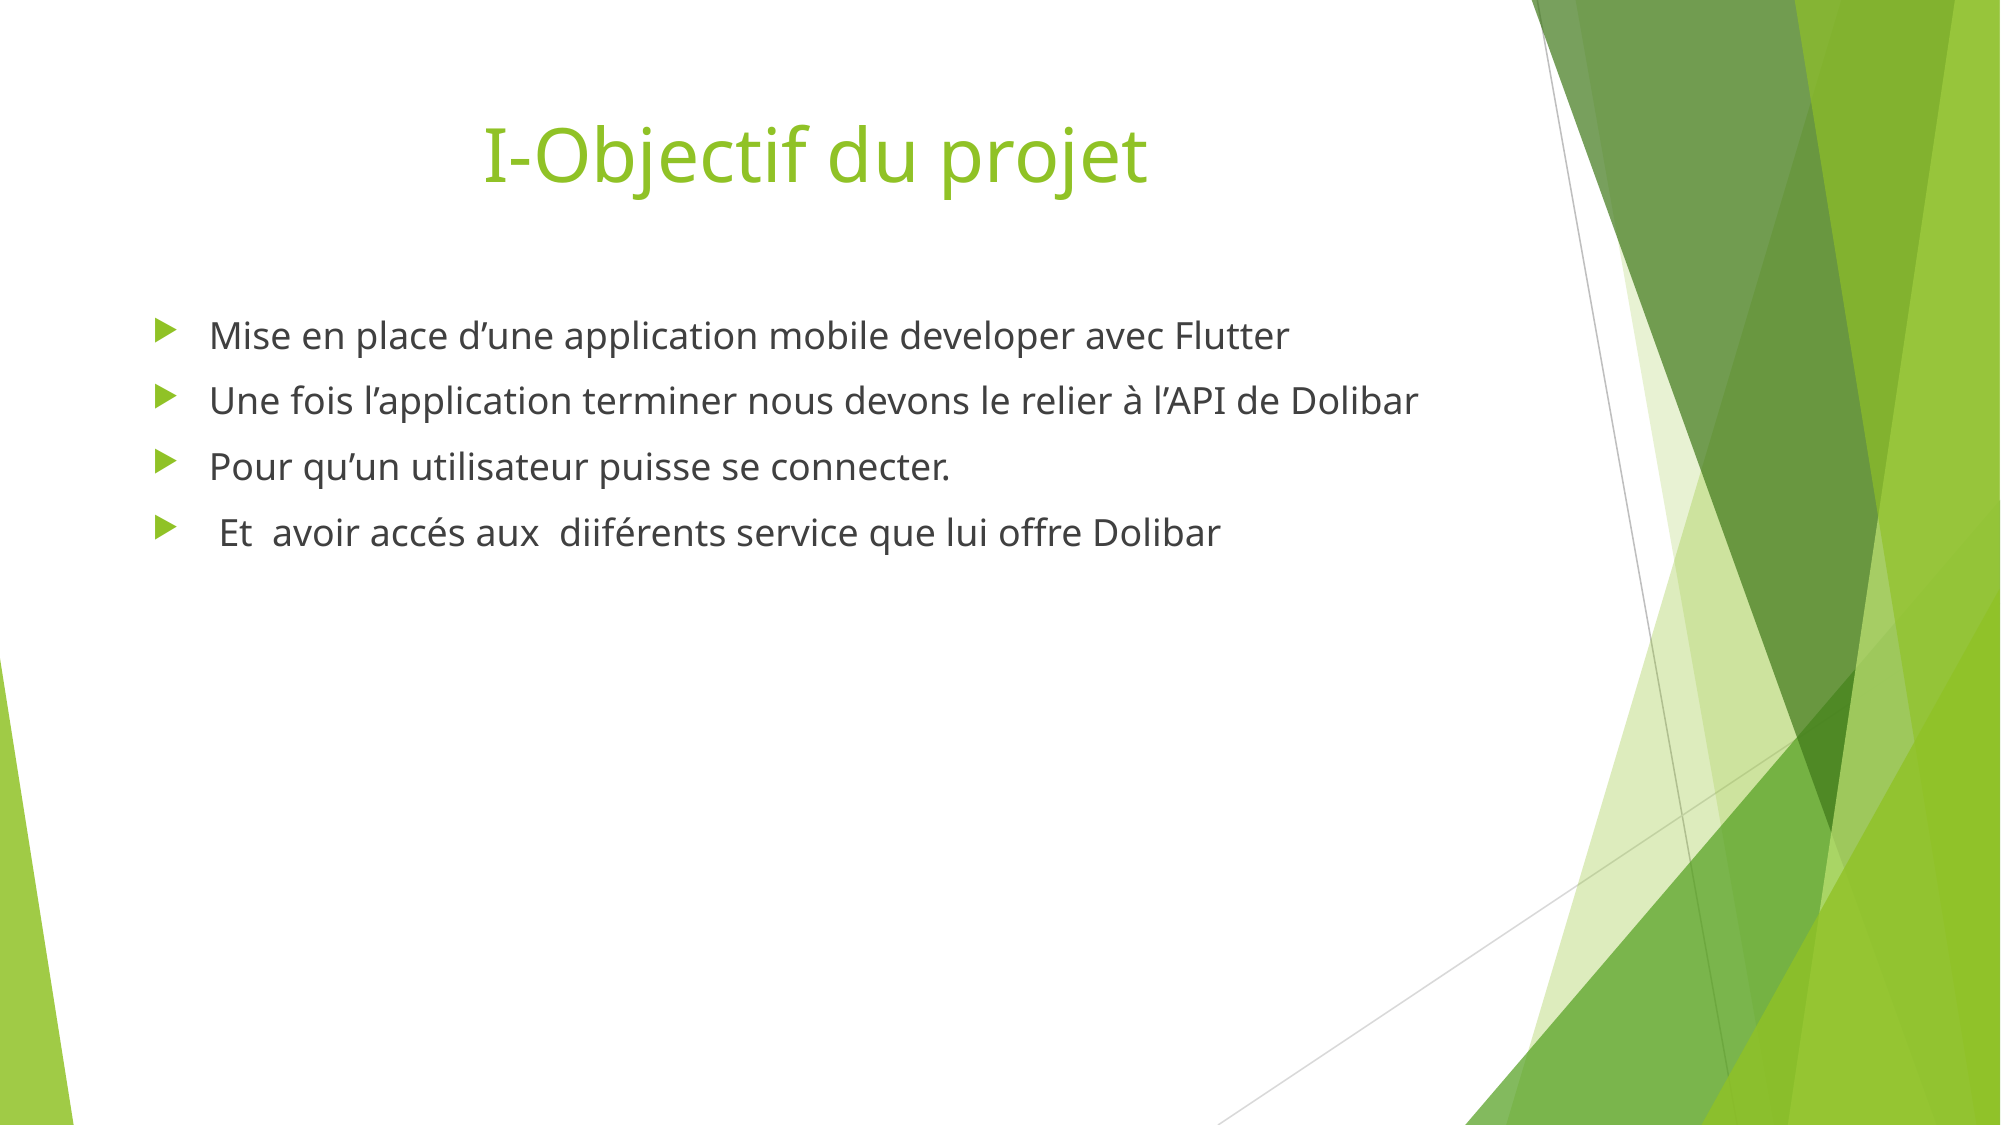

# I-Objectif du projet
Mise en place d’une application mobile developer avec Flutter
Une fois l’application terminer nous devons le relier à l’API de Dolibar
Pour qu’un utilisateur puisse se connecter.
 Et avoir accés aux diiférents service que lui offre Dolibar